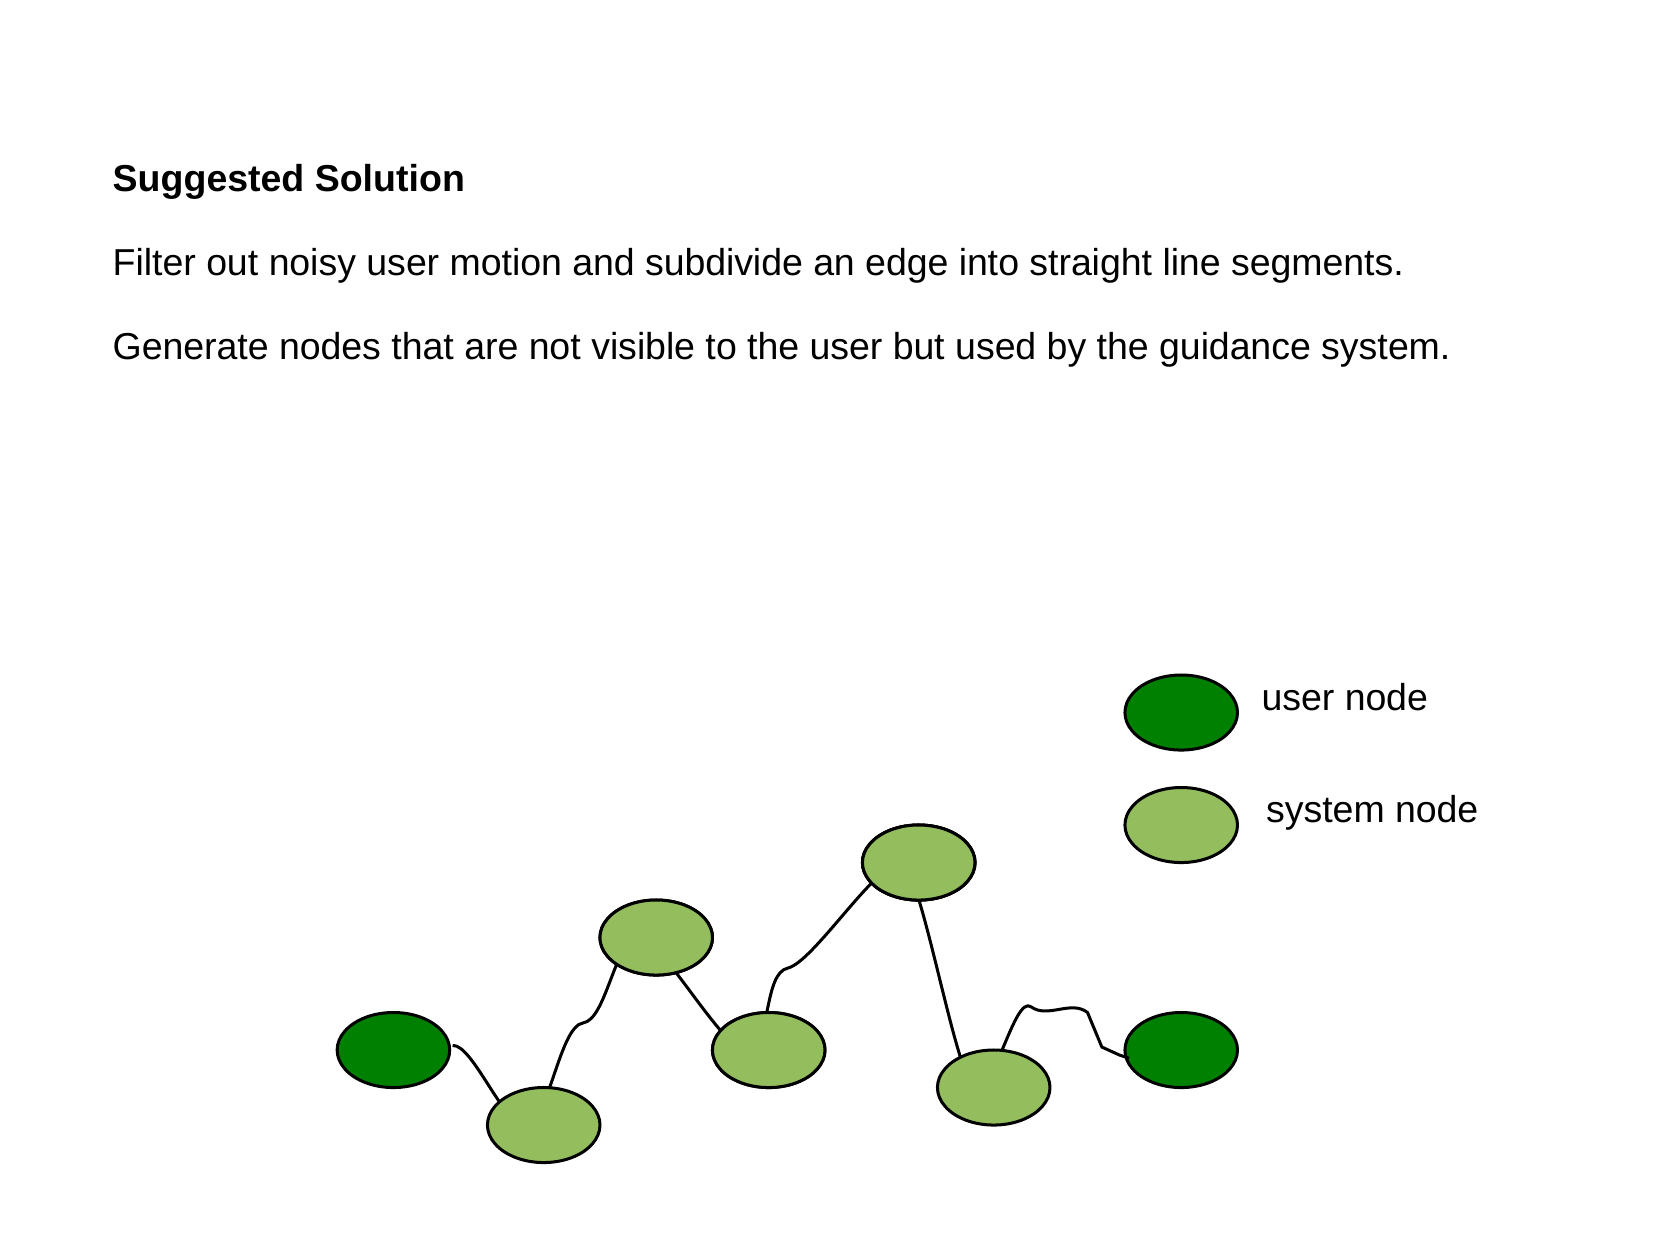

Suggested Solution
Filter out noisy user motion and subdivide an edge into straight line segments.
Generate nodes that are not visible to the user but used by the guidance system.
user node
system node